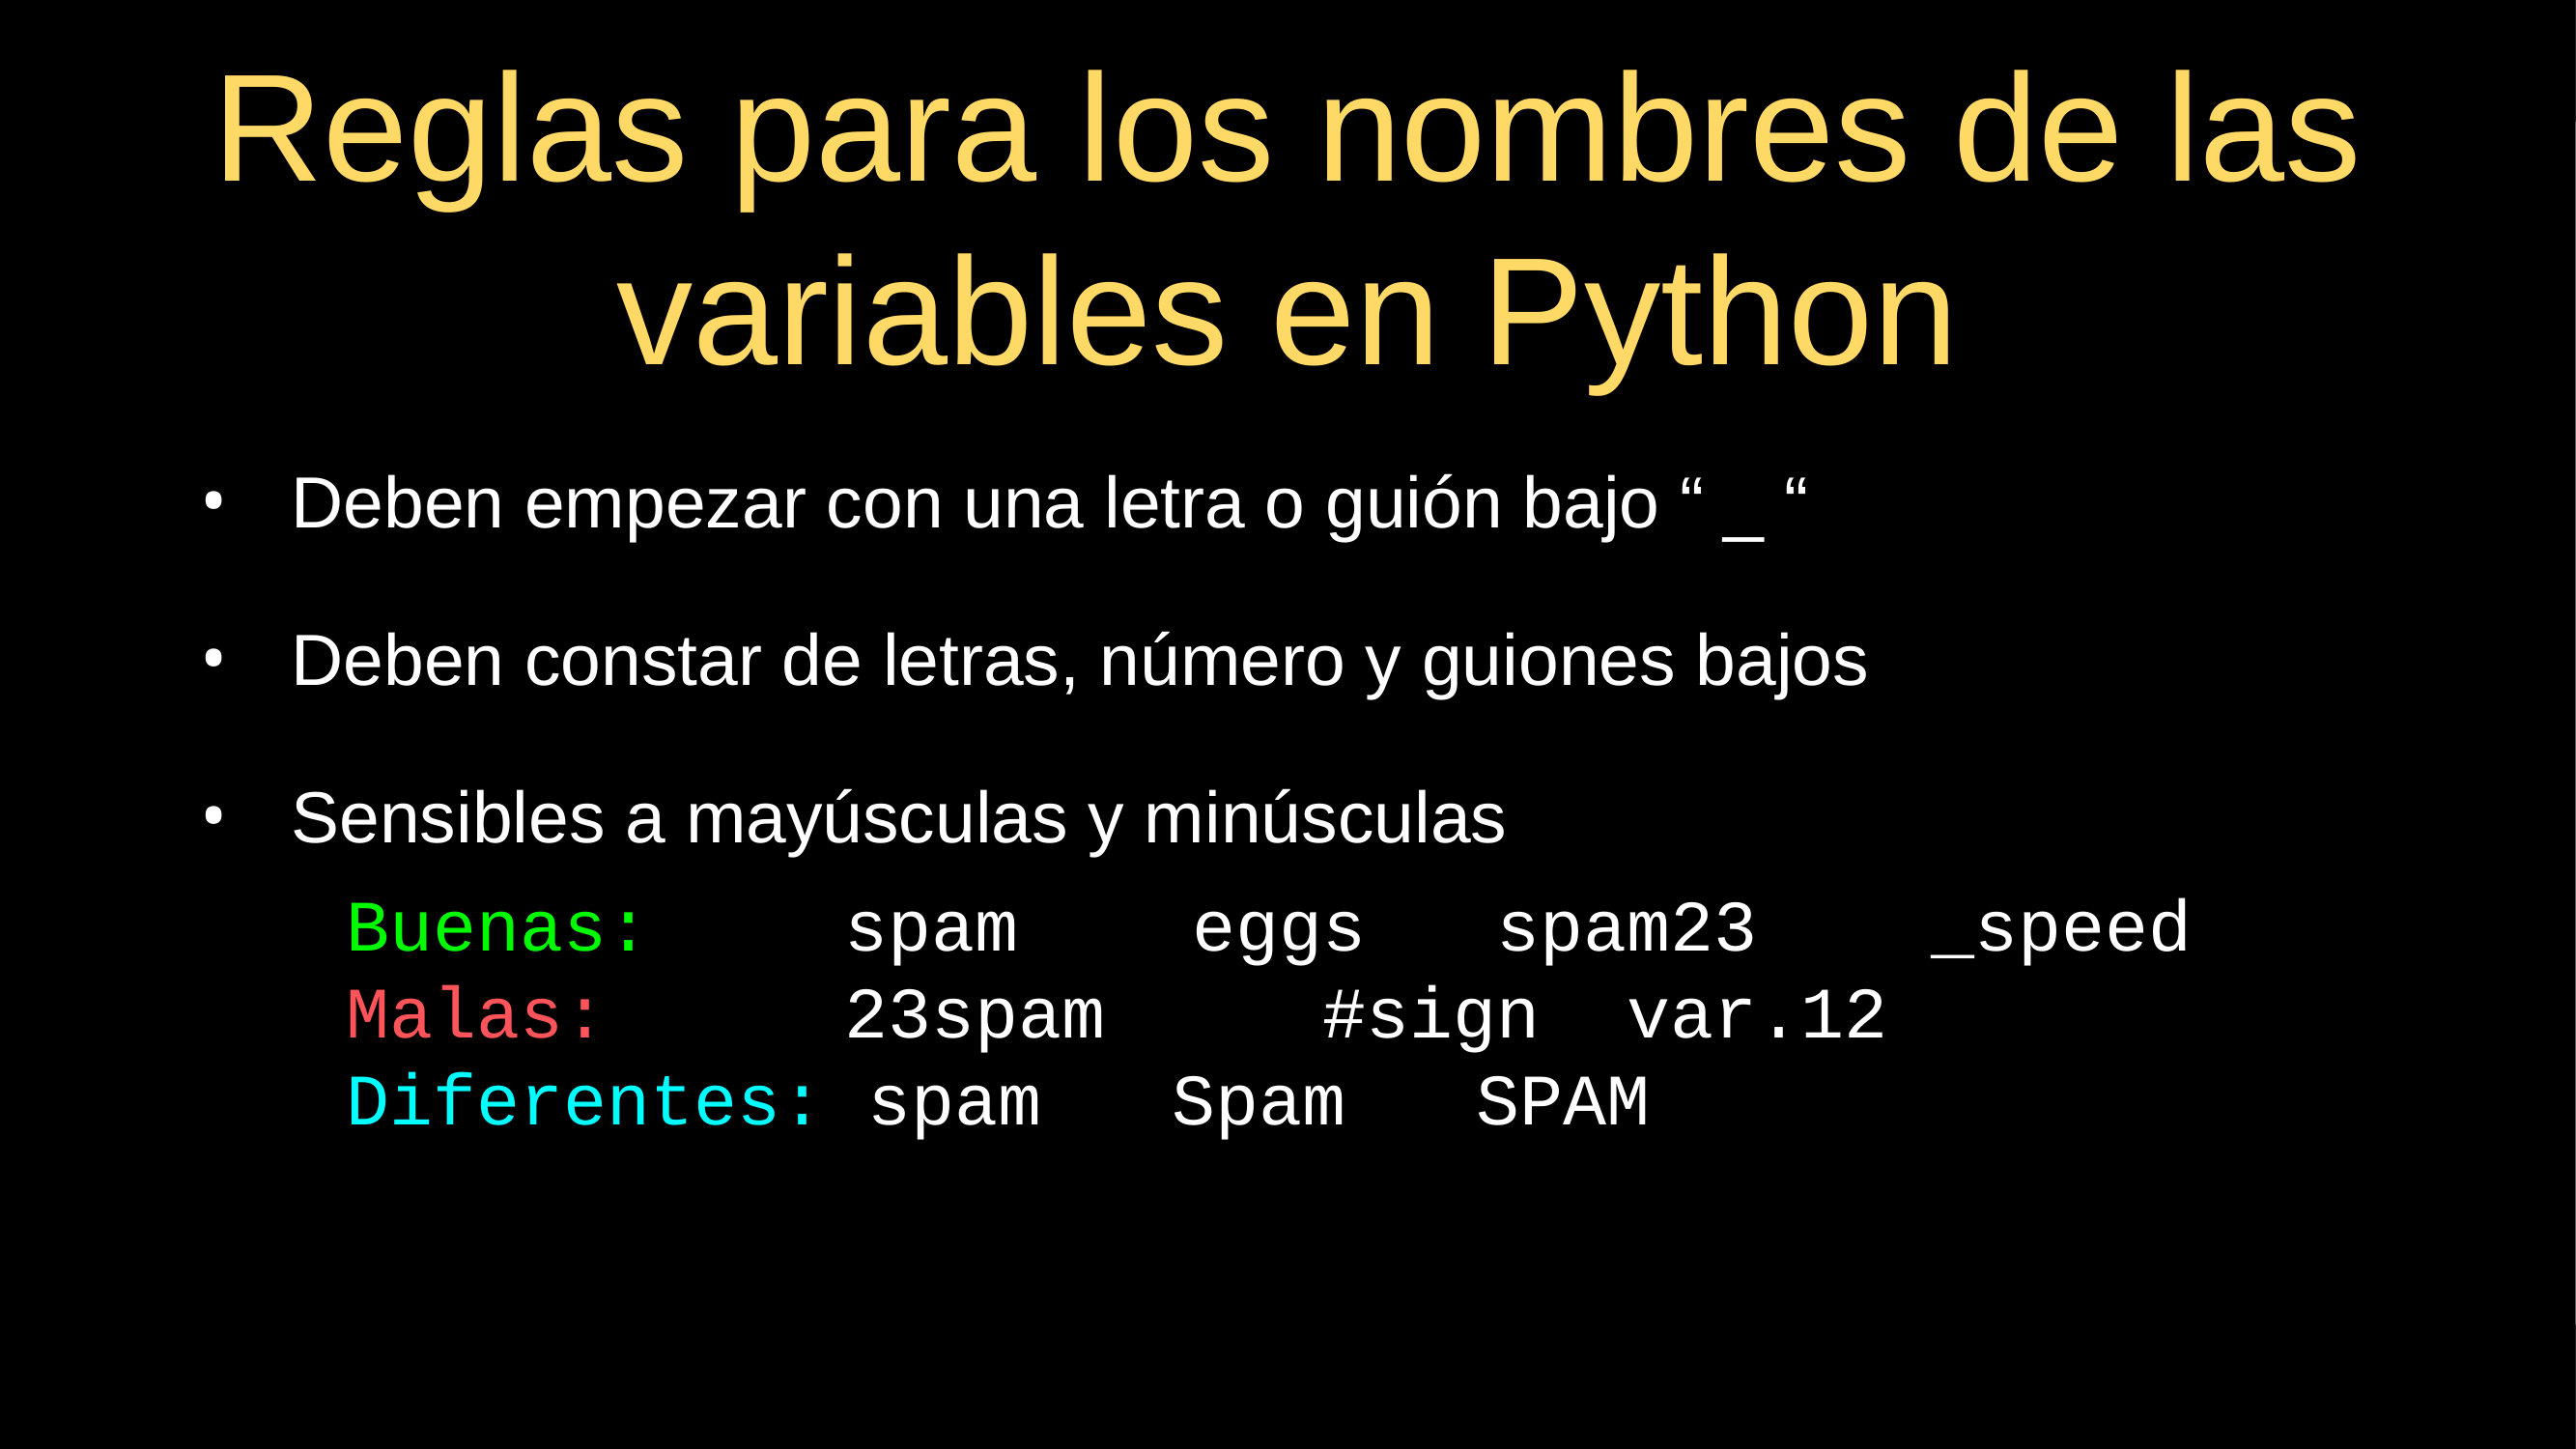

# Reglas para los nombres de las variables en Python
Deben empezar con una letra o guión bajo “ _ “
Deben constar de letras, número y guiones bajos
Sensibles a mayúsculas y minúsculas
Buenas: 	spam eggs spam23 _speed
Malas: 	23spam #sign var.12
Diferentes: spam Spam SPAM